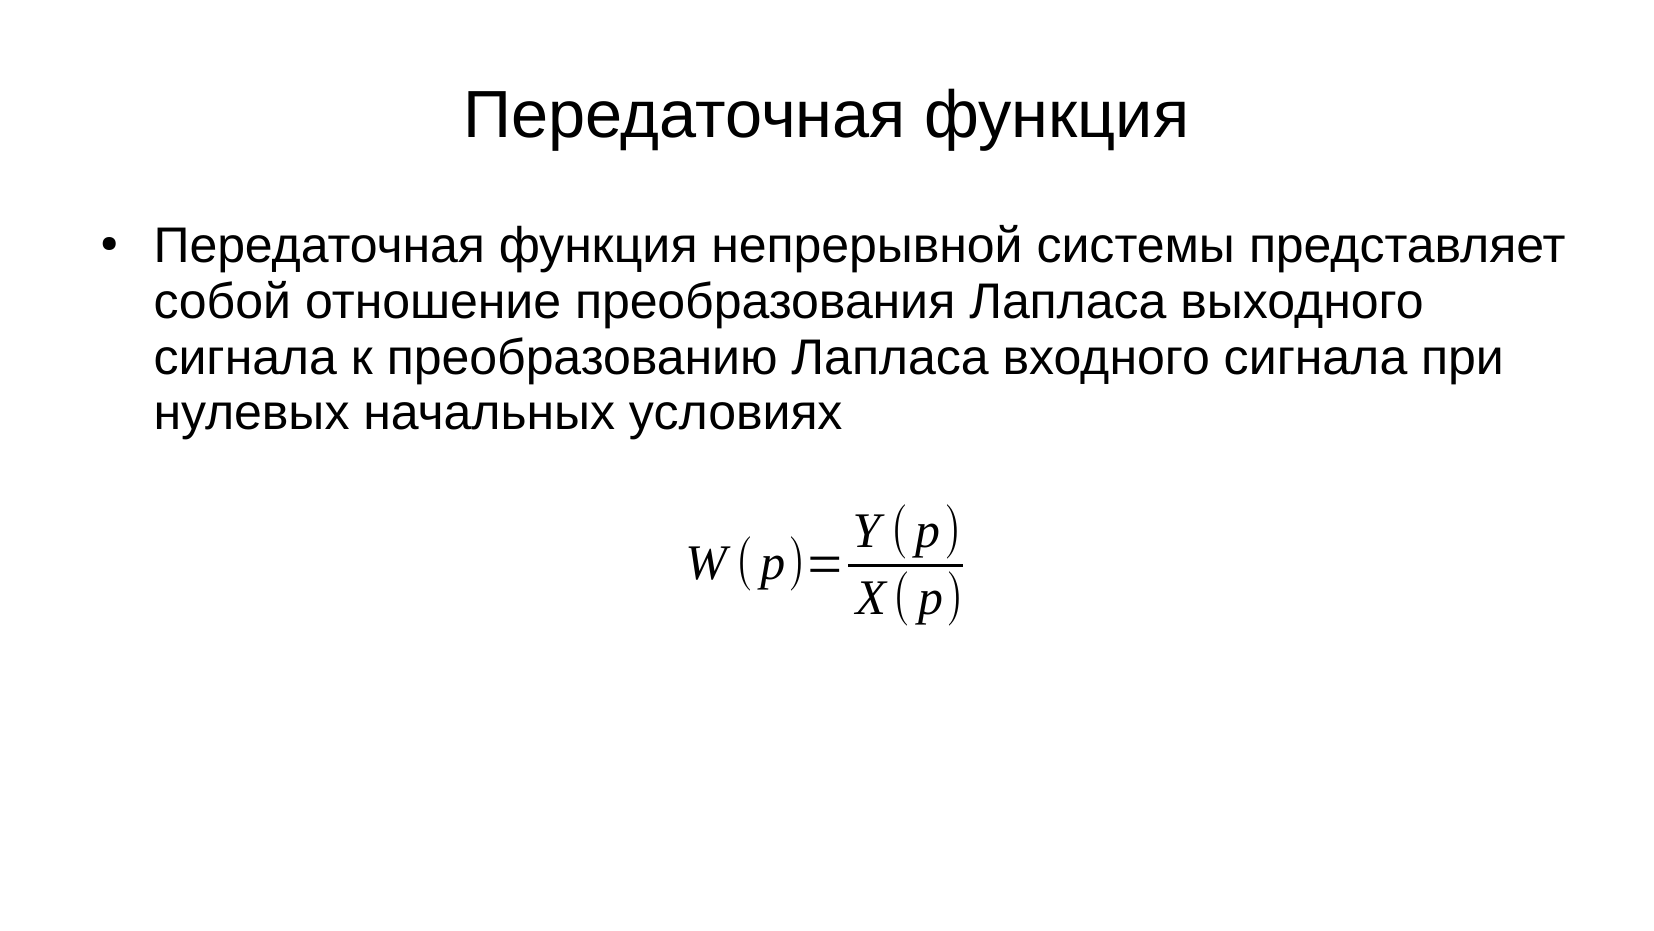

# Передаточная функция
Передаточная функция непрерывной системы представляет собой отношение преобразования Лапласа выходного сигнала к преобразованию Лапласа входного сигнала при нулевых начальных условиях